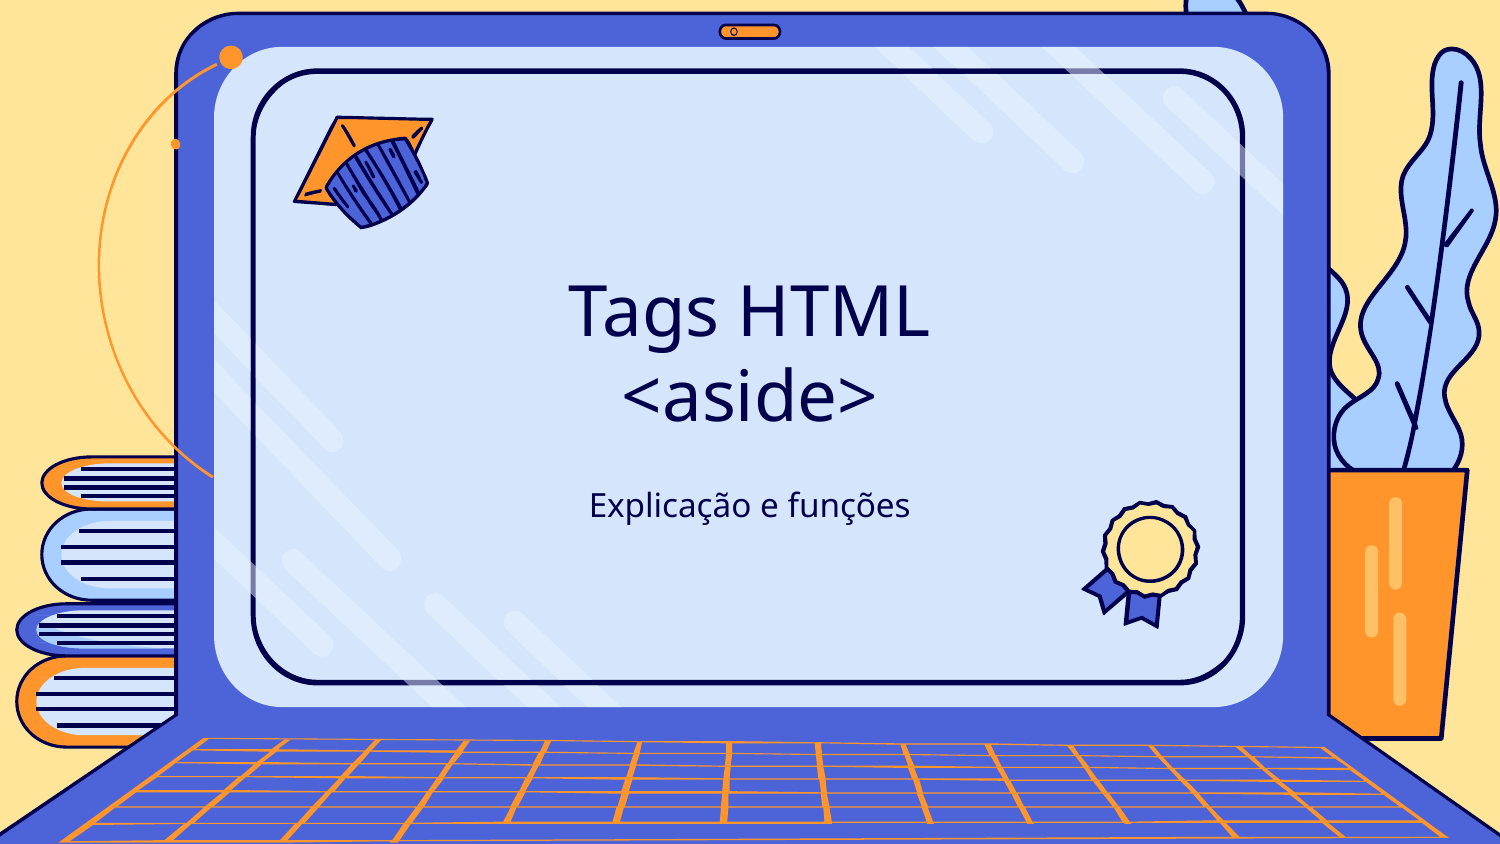

Tags HTML
<aside>
# Explicação e funções